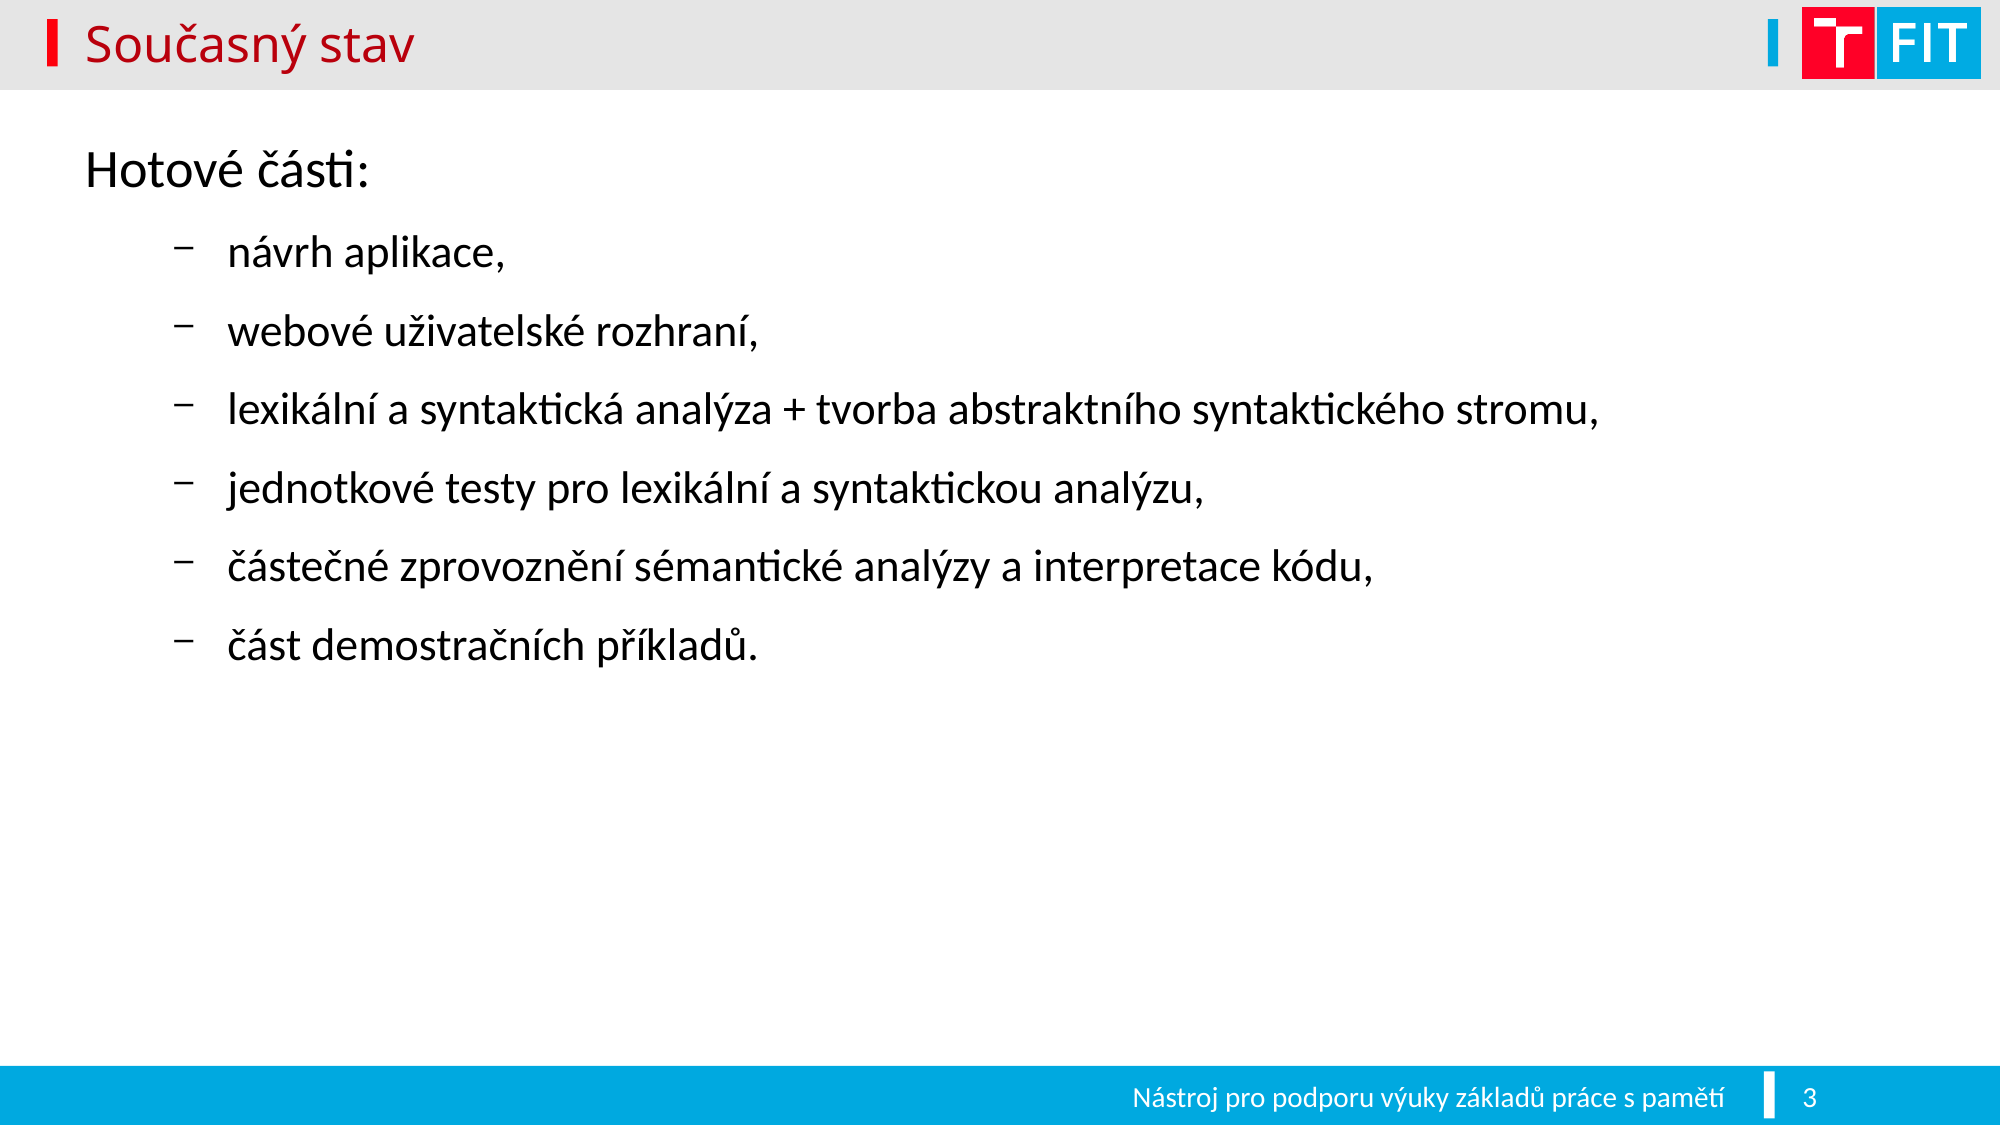

# Současný stav
Hotové části:
návrh aplikace,
webové uživatelské rozhraní,
lexikální a syntaktická analýza + tvorba abstraktního syntaktického stromu,
jednotkové testy pro lexikální a syntaktickou analýzu,
částečné zprovoznění sémantické analýzy a interpretace kódu,
část demostračních příkladů.
Nástroj pro podporu výuky základů práce s pamětí
3